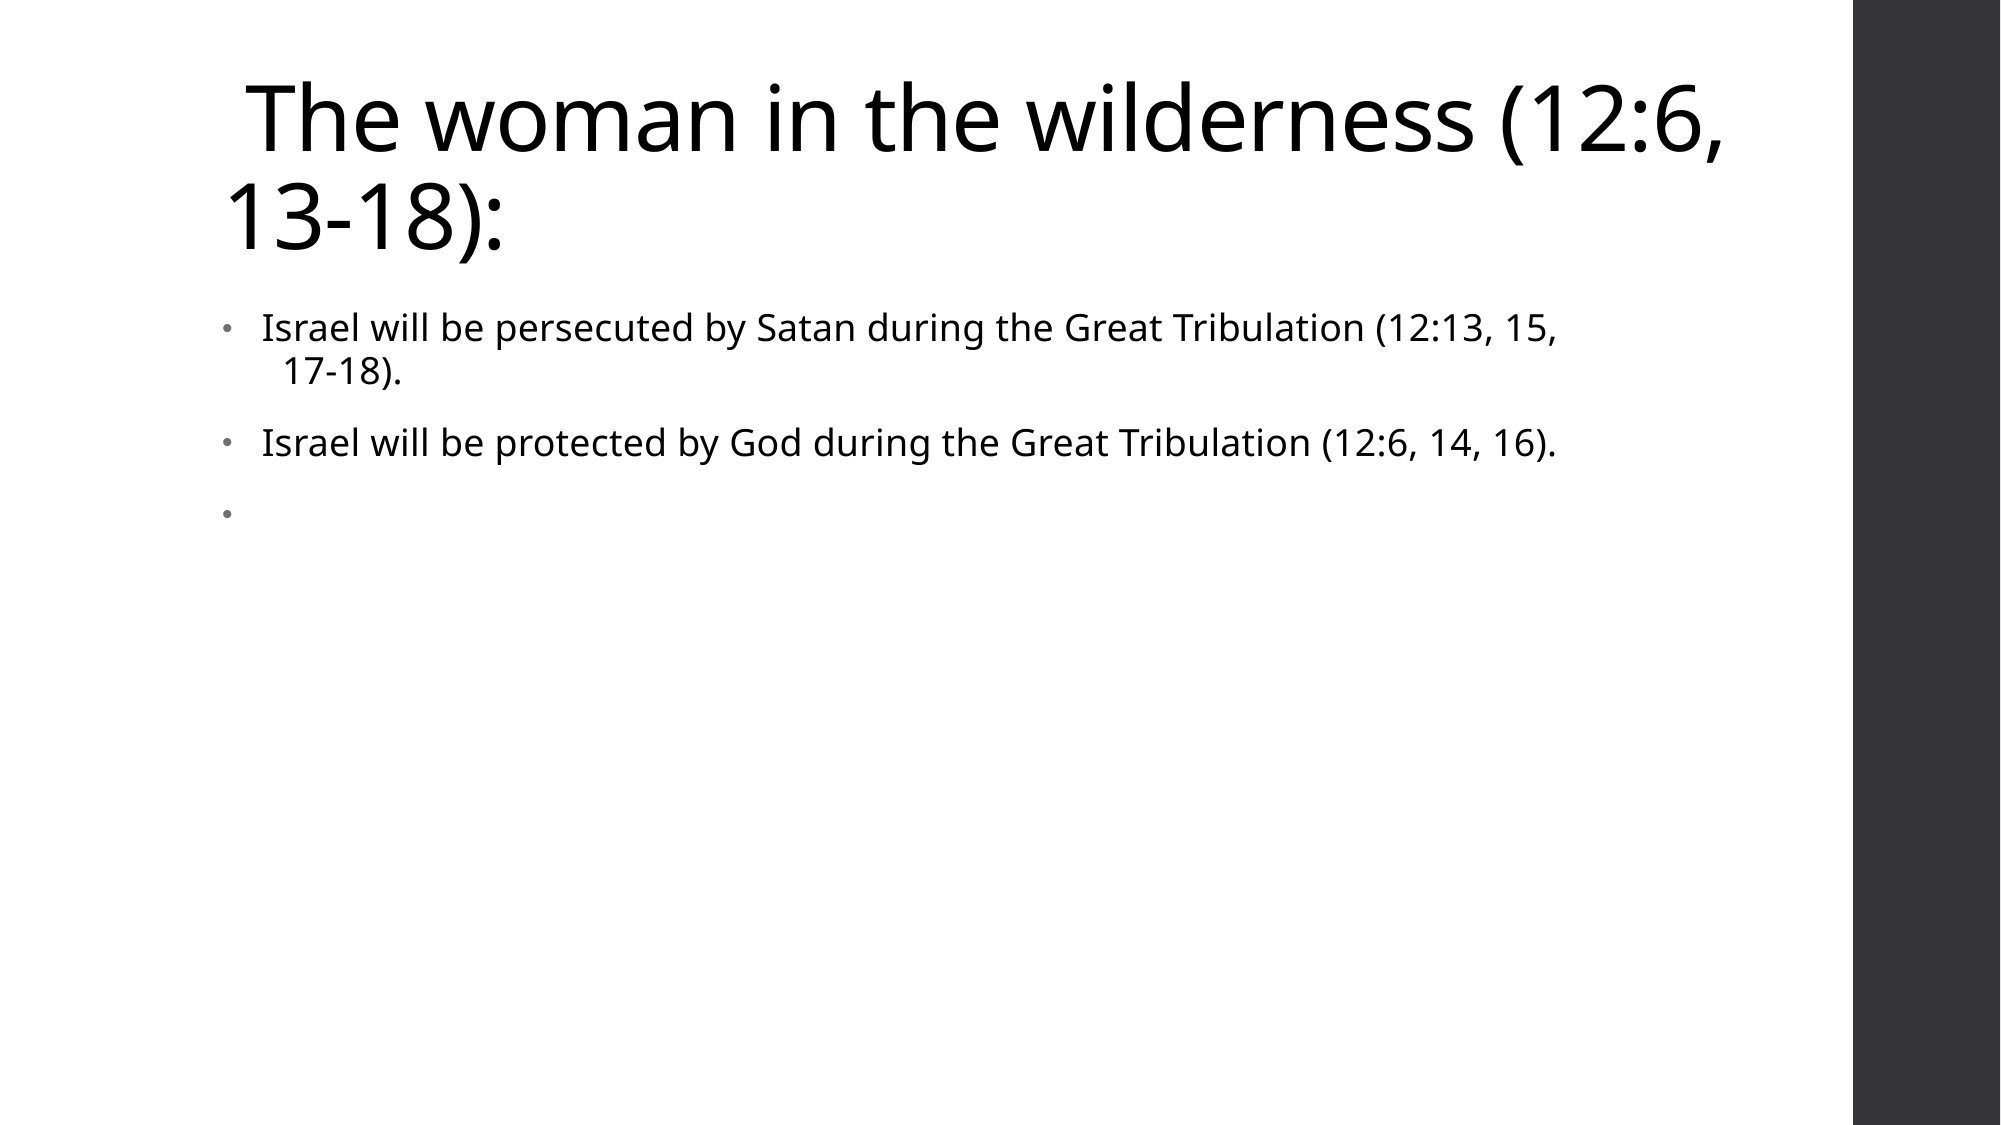

# The woman in the wilderness (12:6, 13-18):
 Israel will be persecuted by Satan during the Great Tribulation (12:13, 15, 17-18).
 Israel will be protected by God during the Great Tribulation (12:6, 14, 16).